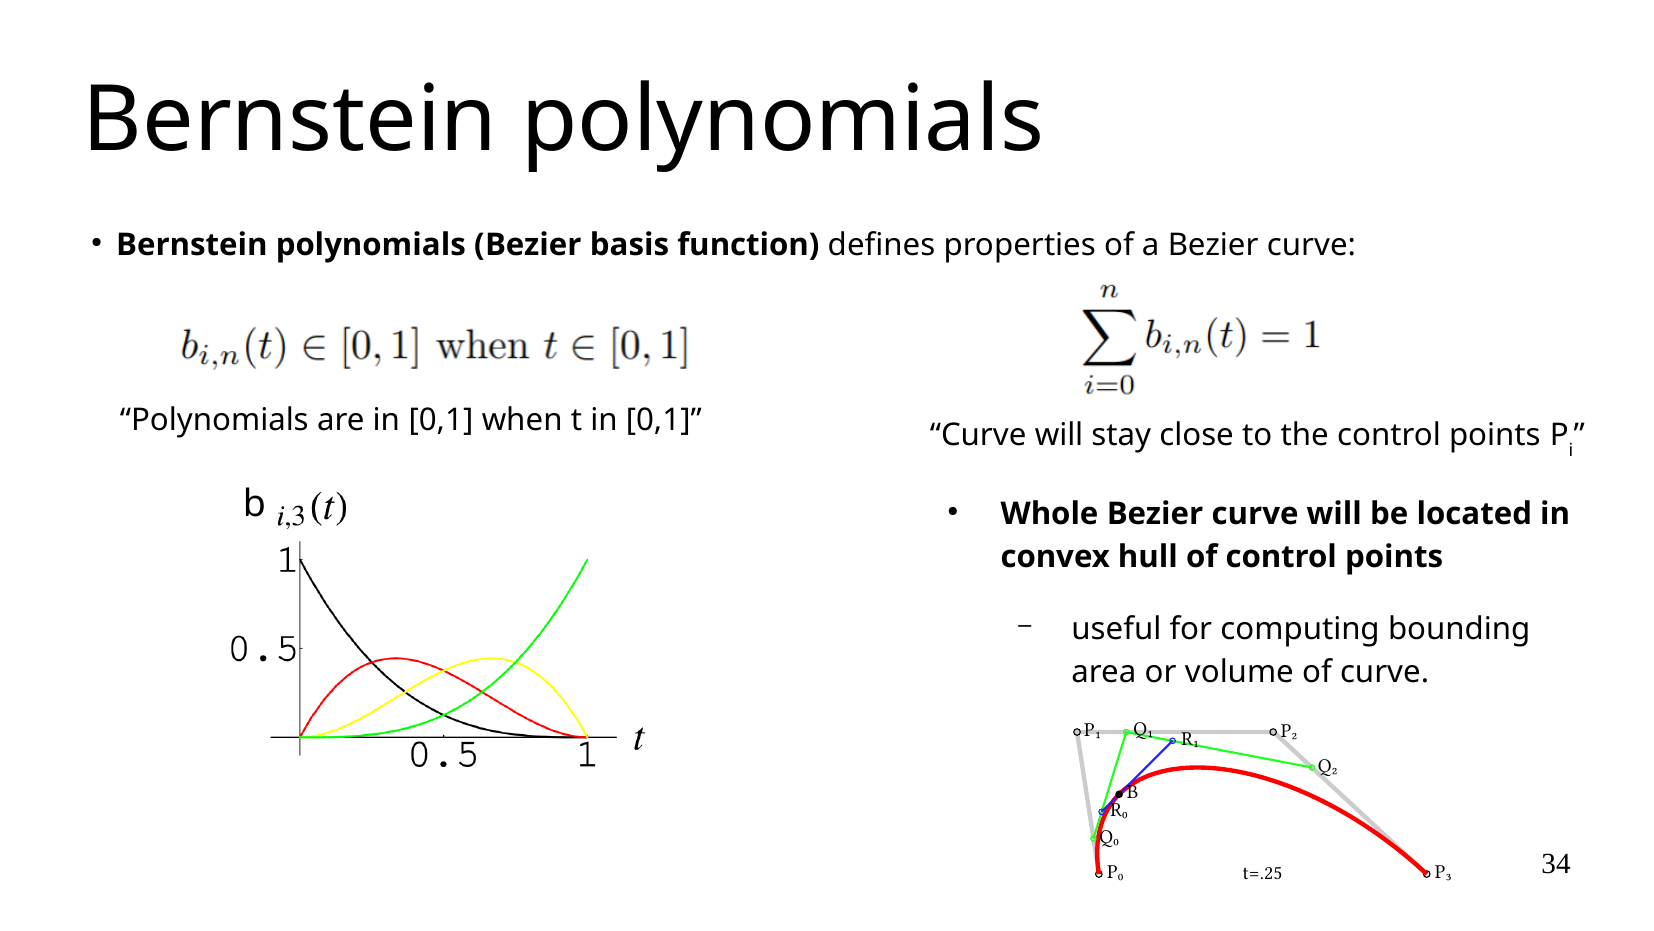

# Bernstein polynomials
Bernstein polynomials (Bezier basis function) defines properties of a Bezier curve:
“Polynomials are in [0,1] when t in [0,1]”
“Curve will stay close to the control points Pi”
Whole Bezier curve will be located in convex hull of control points
useful for computing bounding area or volume of curve.
b
34